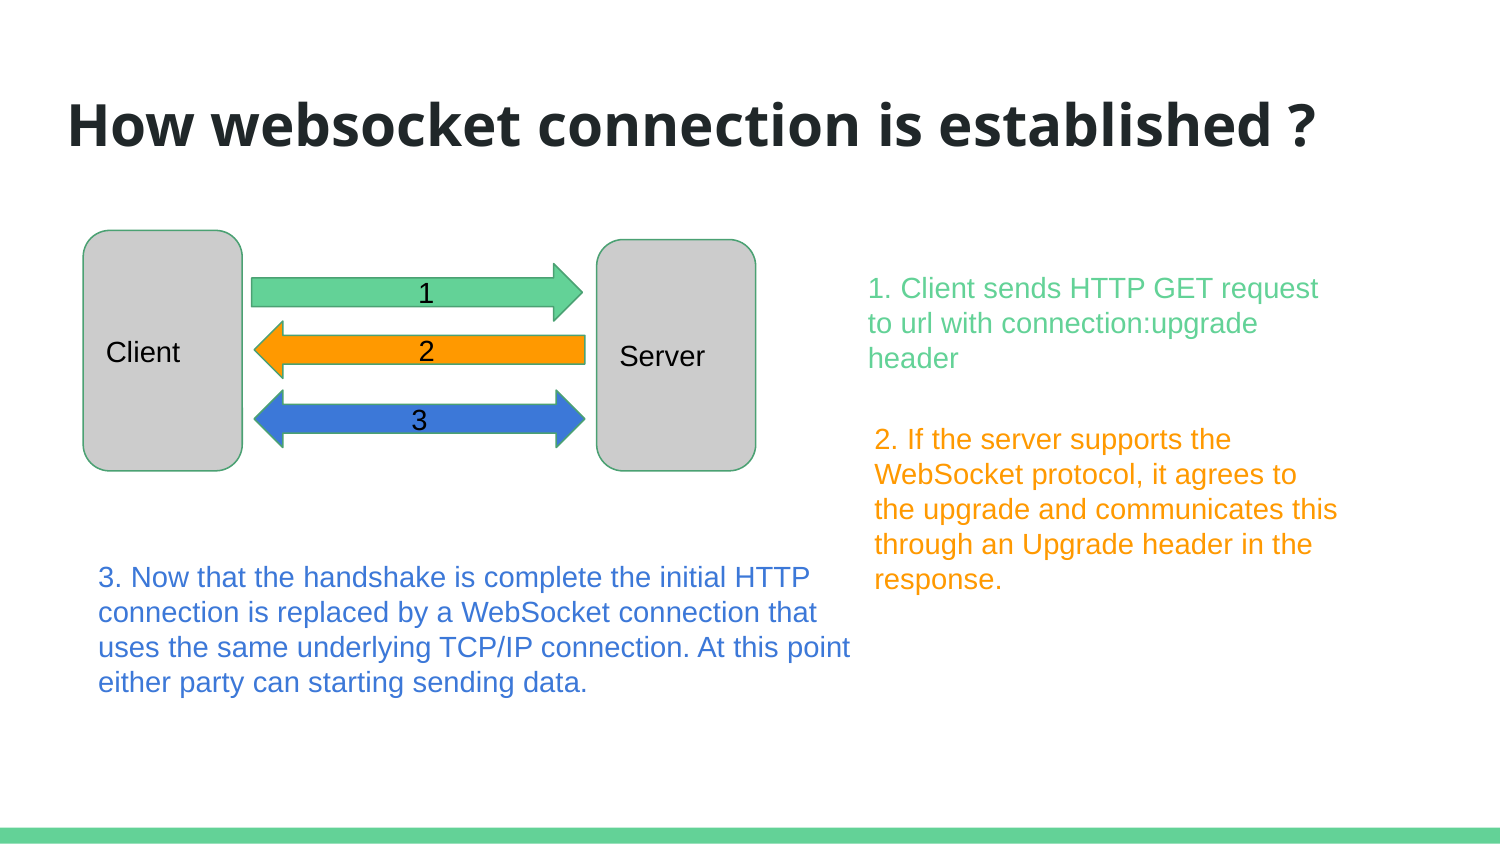

# How websocket connection is established ?
Client
Server
1. Client sends HTTP GET request to url with connection:upgrade header
 1
2
3
2. If the server supports the WebSocket protocol, it agrees to the upgrade and communicates this through an Upgrade header in the response.
3. Now that the handshake is complete the initial HTTP connection is replaced by a WebSocket connection that uses the same underlying TCP/IP connection. At this point either party can starting sending data.